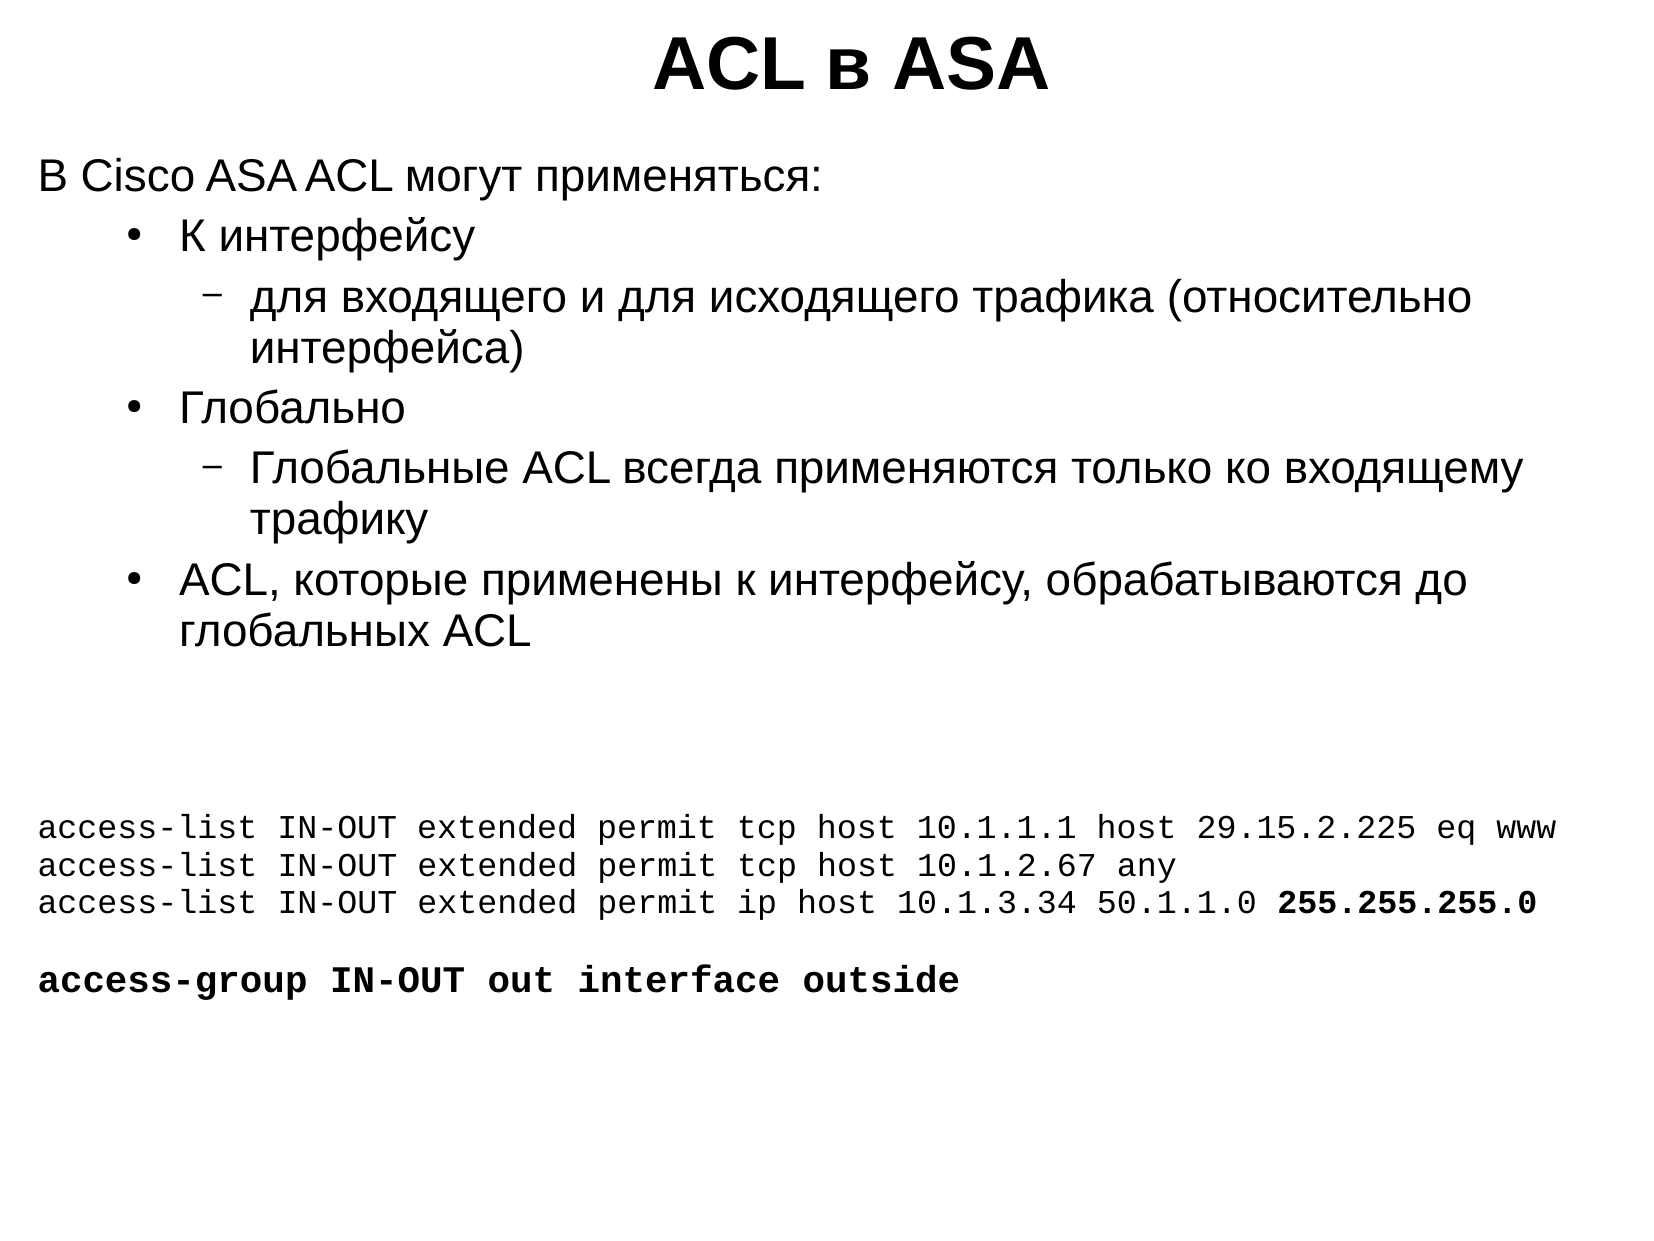

ACL в ASA
# В Cisco ASA ACL могут применяться:
К интерфейсу
для входящего и для исходящего трафика (относительно интерфейса)
Глобально
Глобальные ACL всегда применяются только ко входящему трафику
ACL, которые применены к интерфейсу, обрабатываются до глобальных ACL
access-list IN-OUT extended permit tcp host 10.1.1.1 host 29.15.2.225 eq www
access-list IN-OUT extended permit tcp host 10.1.2.67 any
access-list IN-OUT extended permit ip host 10.1.3.34 50.1.1.0 255.255.255.0
access-group IN-OUT out interface outside